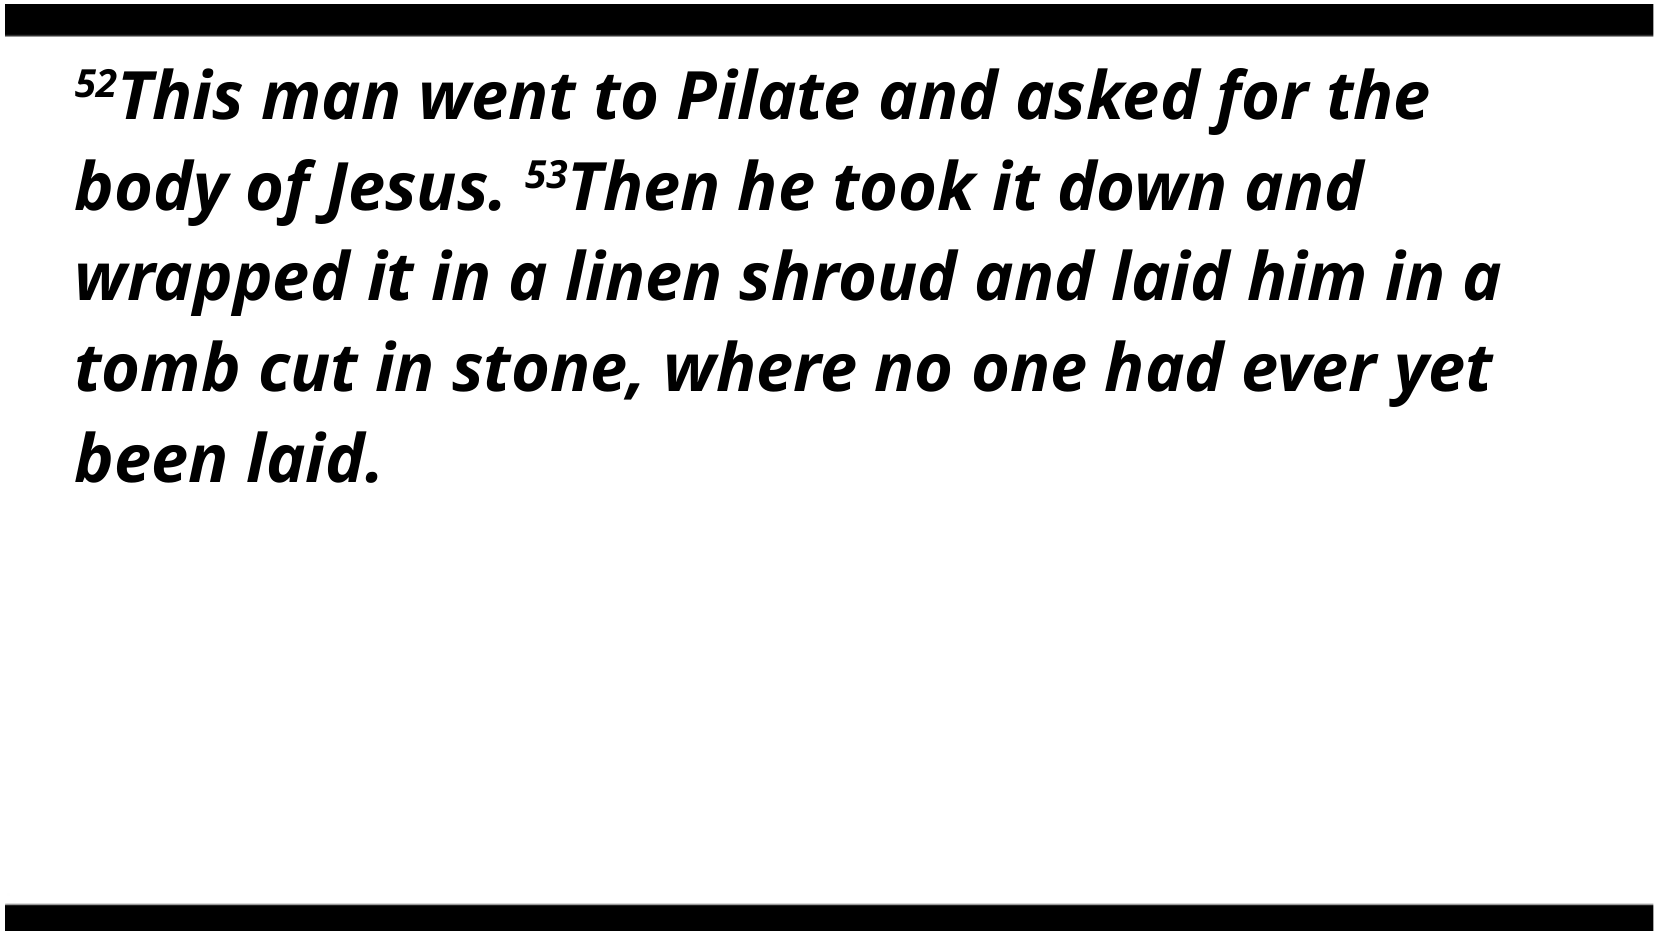

52This man went to Pilate and asked for the body of Jesus. 53Then he took it down and wrapped it in a linen shroud and laid him in a tomb cut in stone, where no one had ever yet been laid.